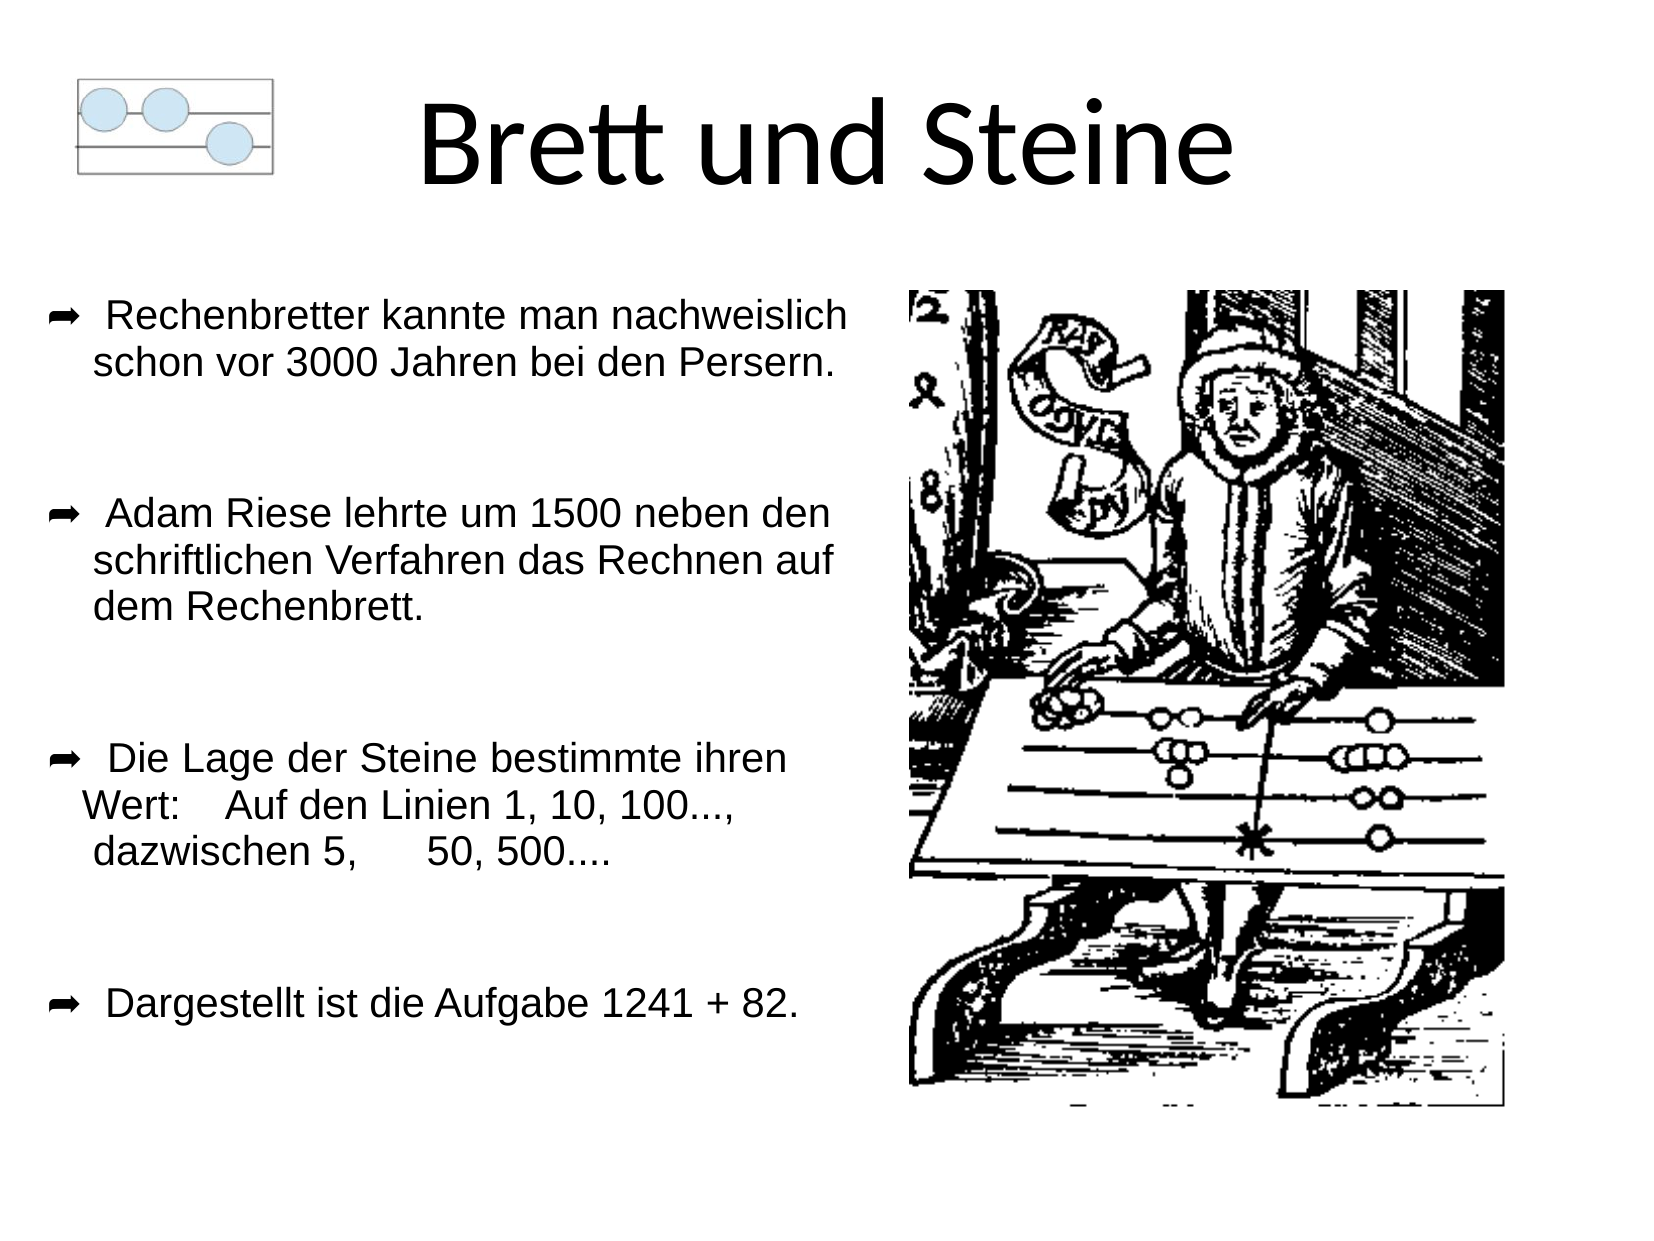

# Brett und Steine
 ➦ Rechenbretter kannte man nachweislich schon vor 3000 Jahren bei den Persern.
 ➦ Adam Riese lehrte um 1500 neben den schriftlichen Verfahren das Rechnen auf dem Rechenbrett.
 ➦ Die Lage der Steine bestimmte ihren Wert: Auf den Linien 1, 10, 100..., dazwischen 5, 50, 500....
 ➦ Dargestellt ist die Aufgabe 1241 + 82.